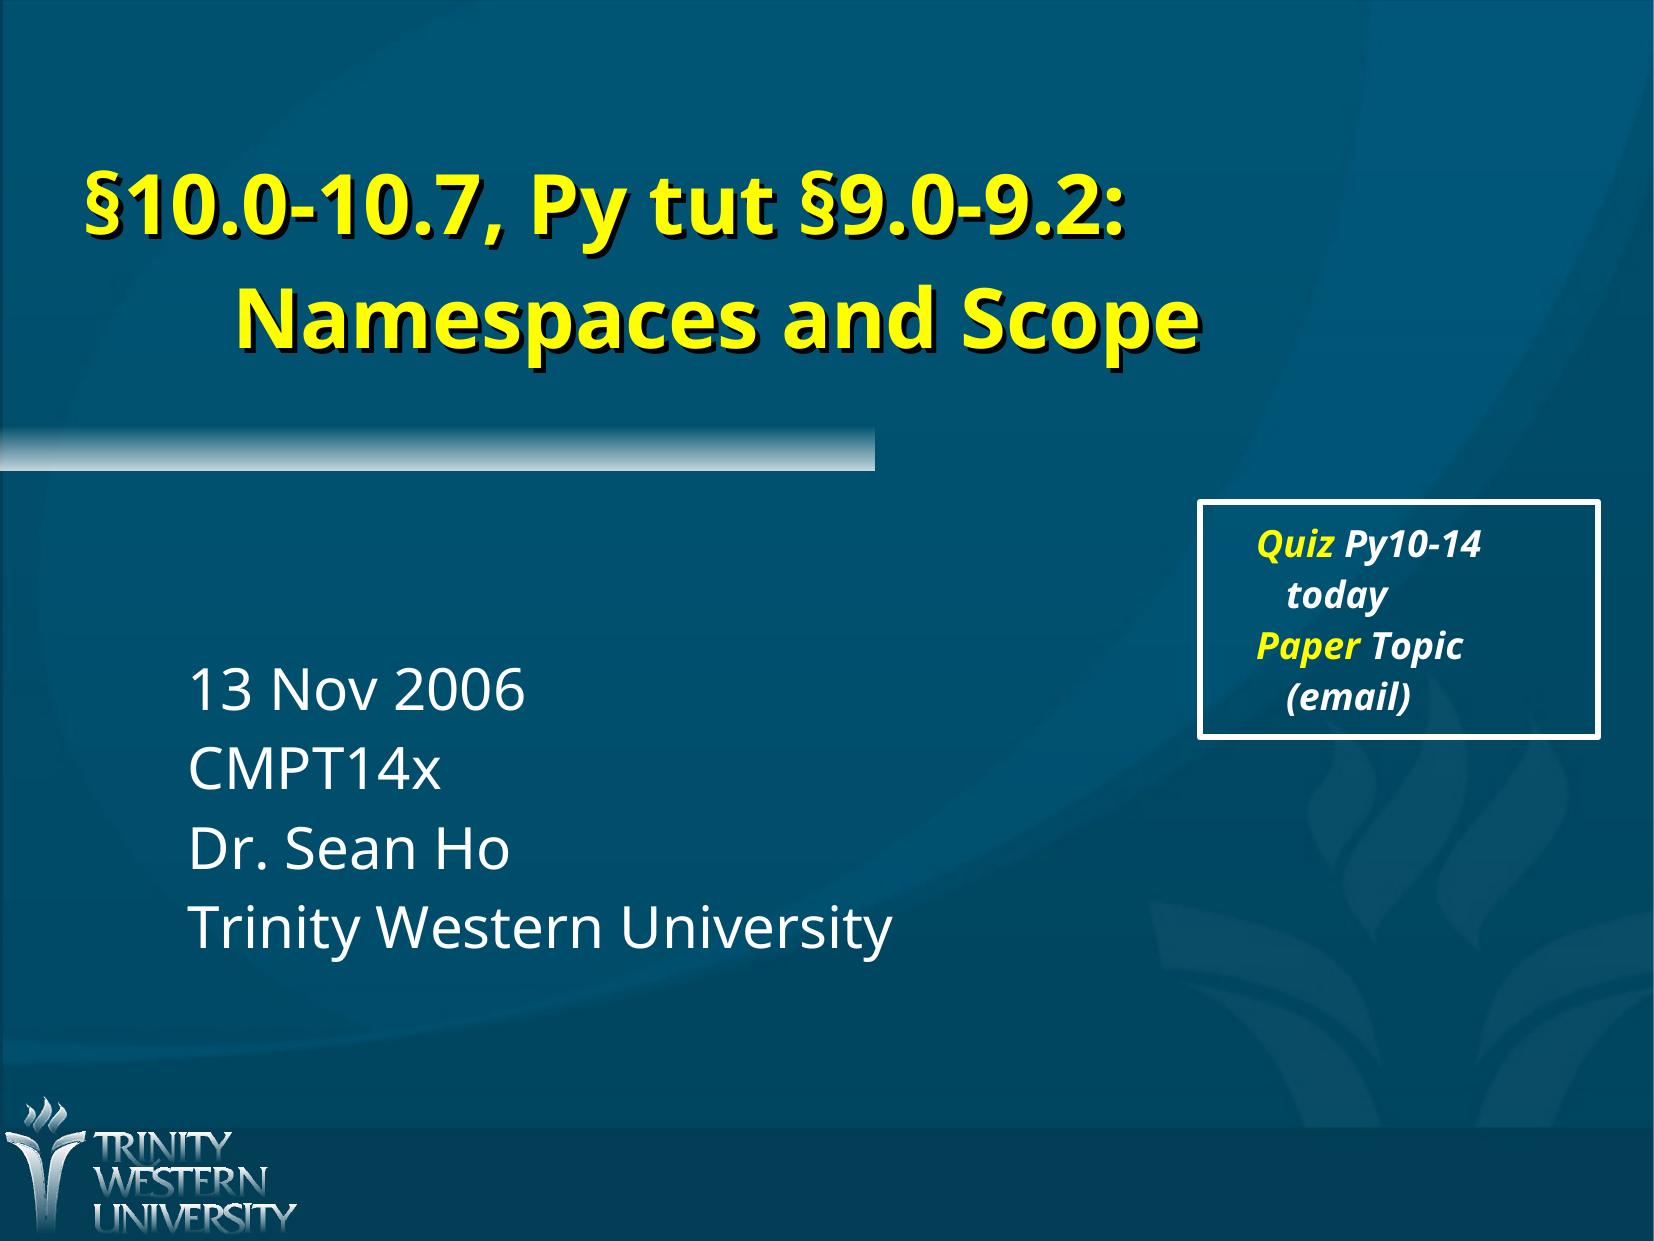

# §10.0-10.7, Py tut §9.0-9.2: Namespaces and Scope
Quiz Py10-14
today
Paper Topic
(email)
13 Nov 2006
CMPT14x
Dr. Sean Ho
Trinity Western University